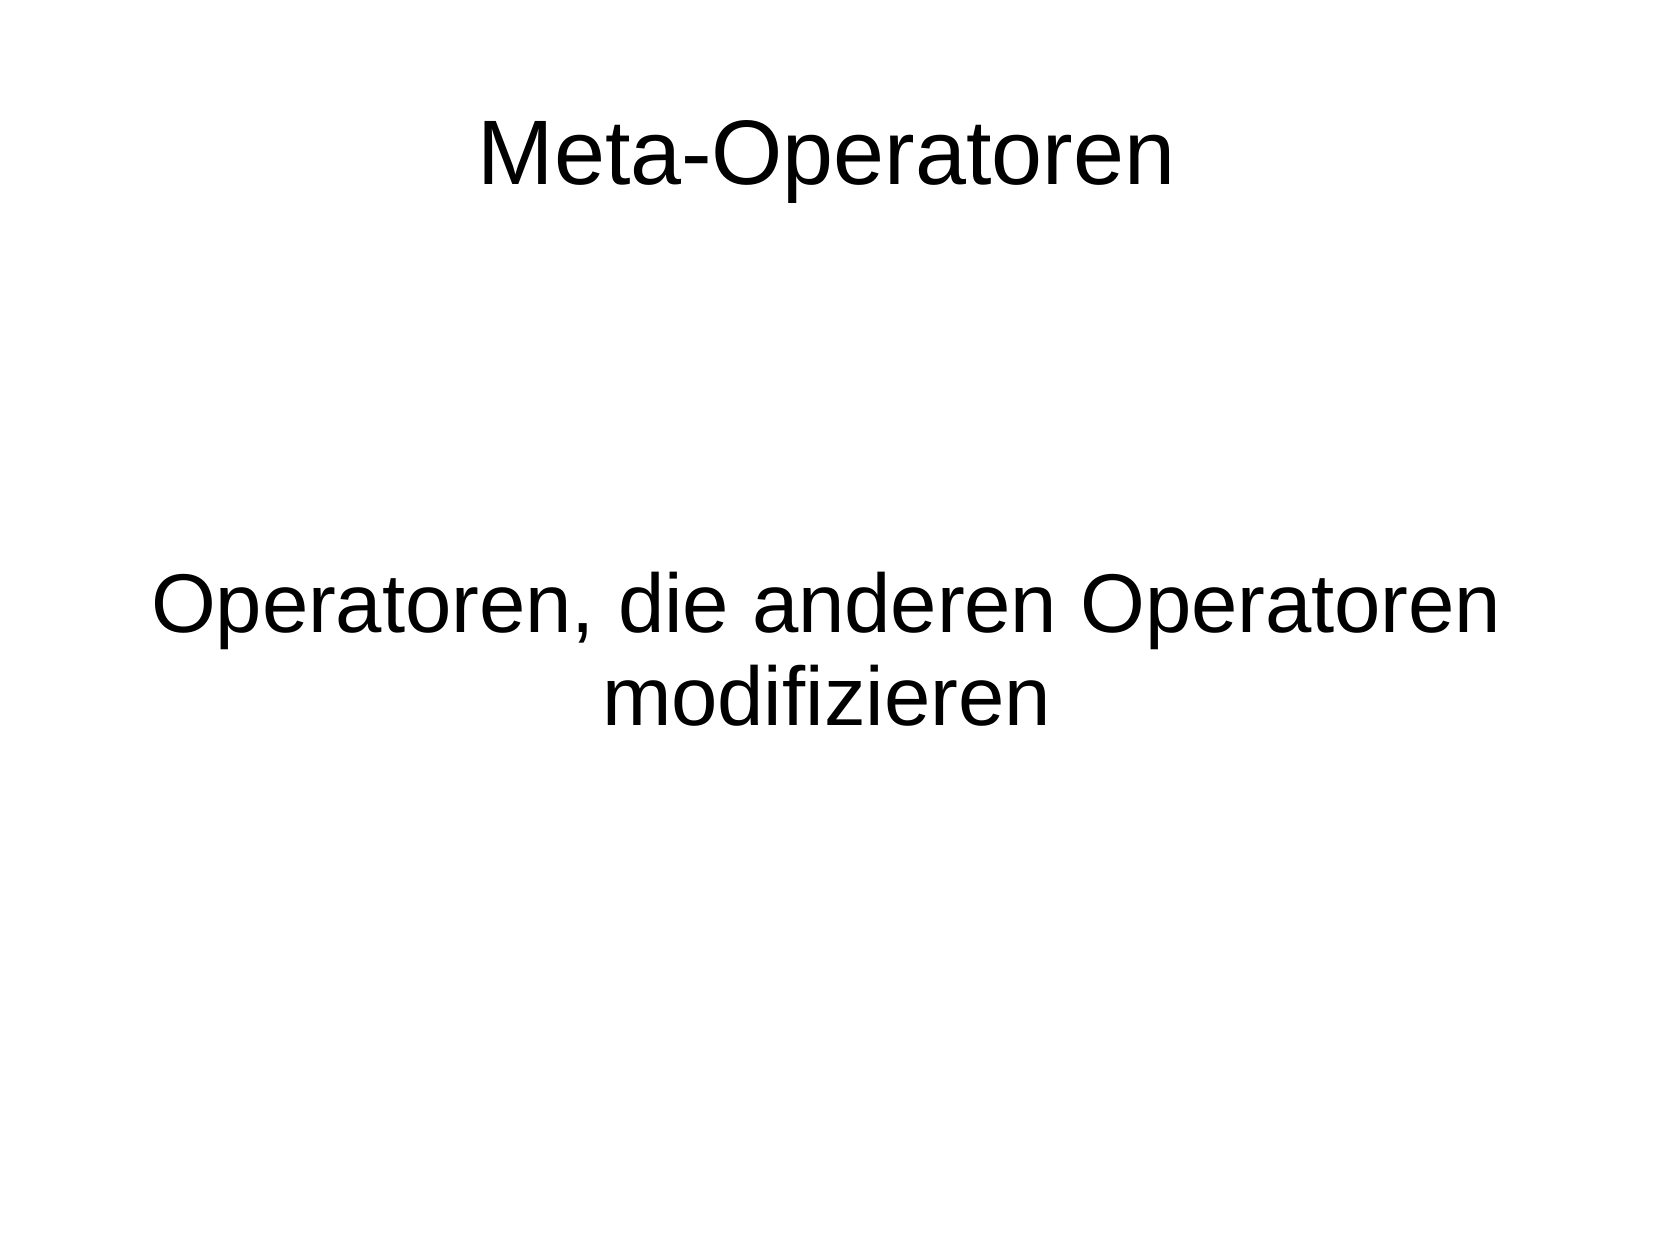

# Meta-Operatoren
Operatoren, die anderen Operatoren modifizieren